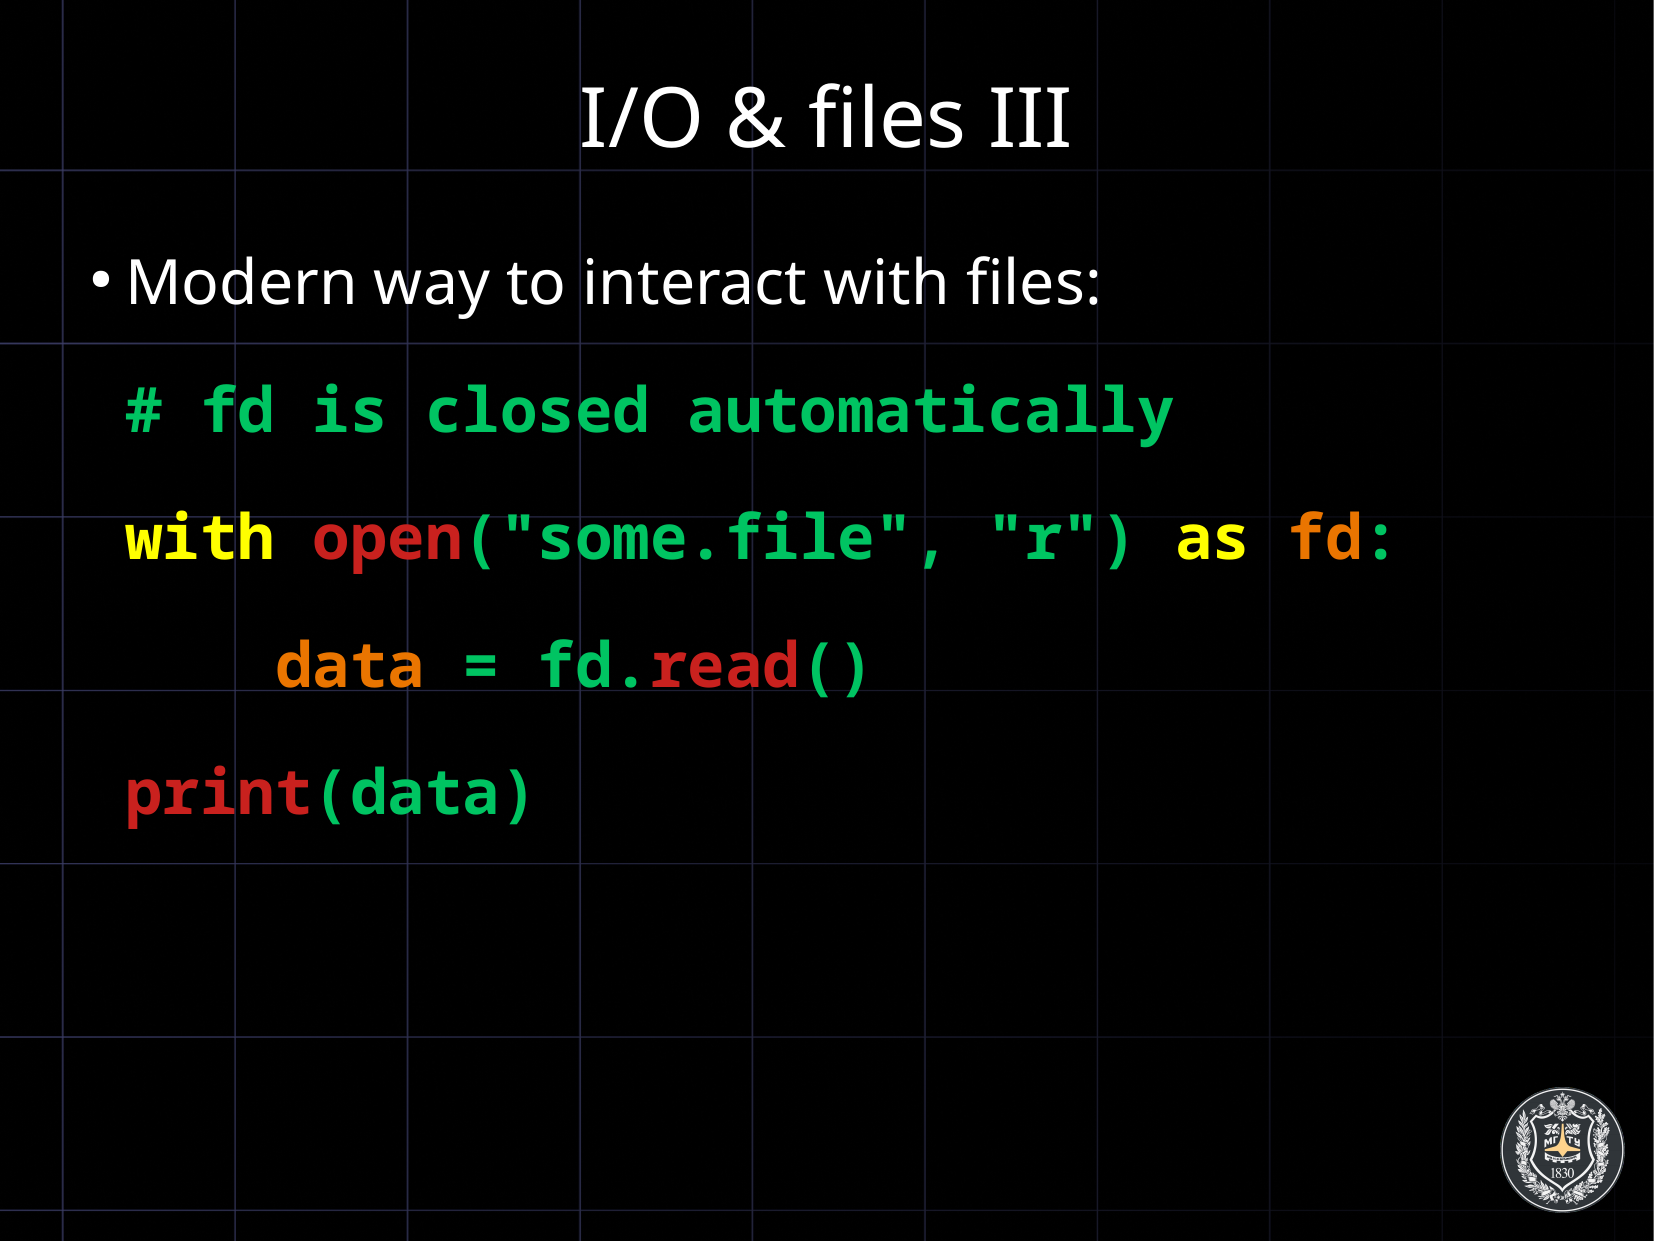

# I/O & files III
Modern way to interact with files:
# fd is closed automatically
with open("some.file", "r") as fd:
 data = fd.read()
print(data)